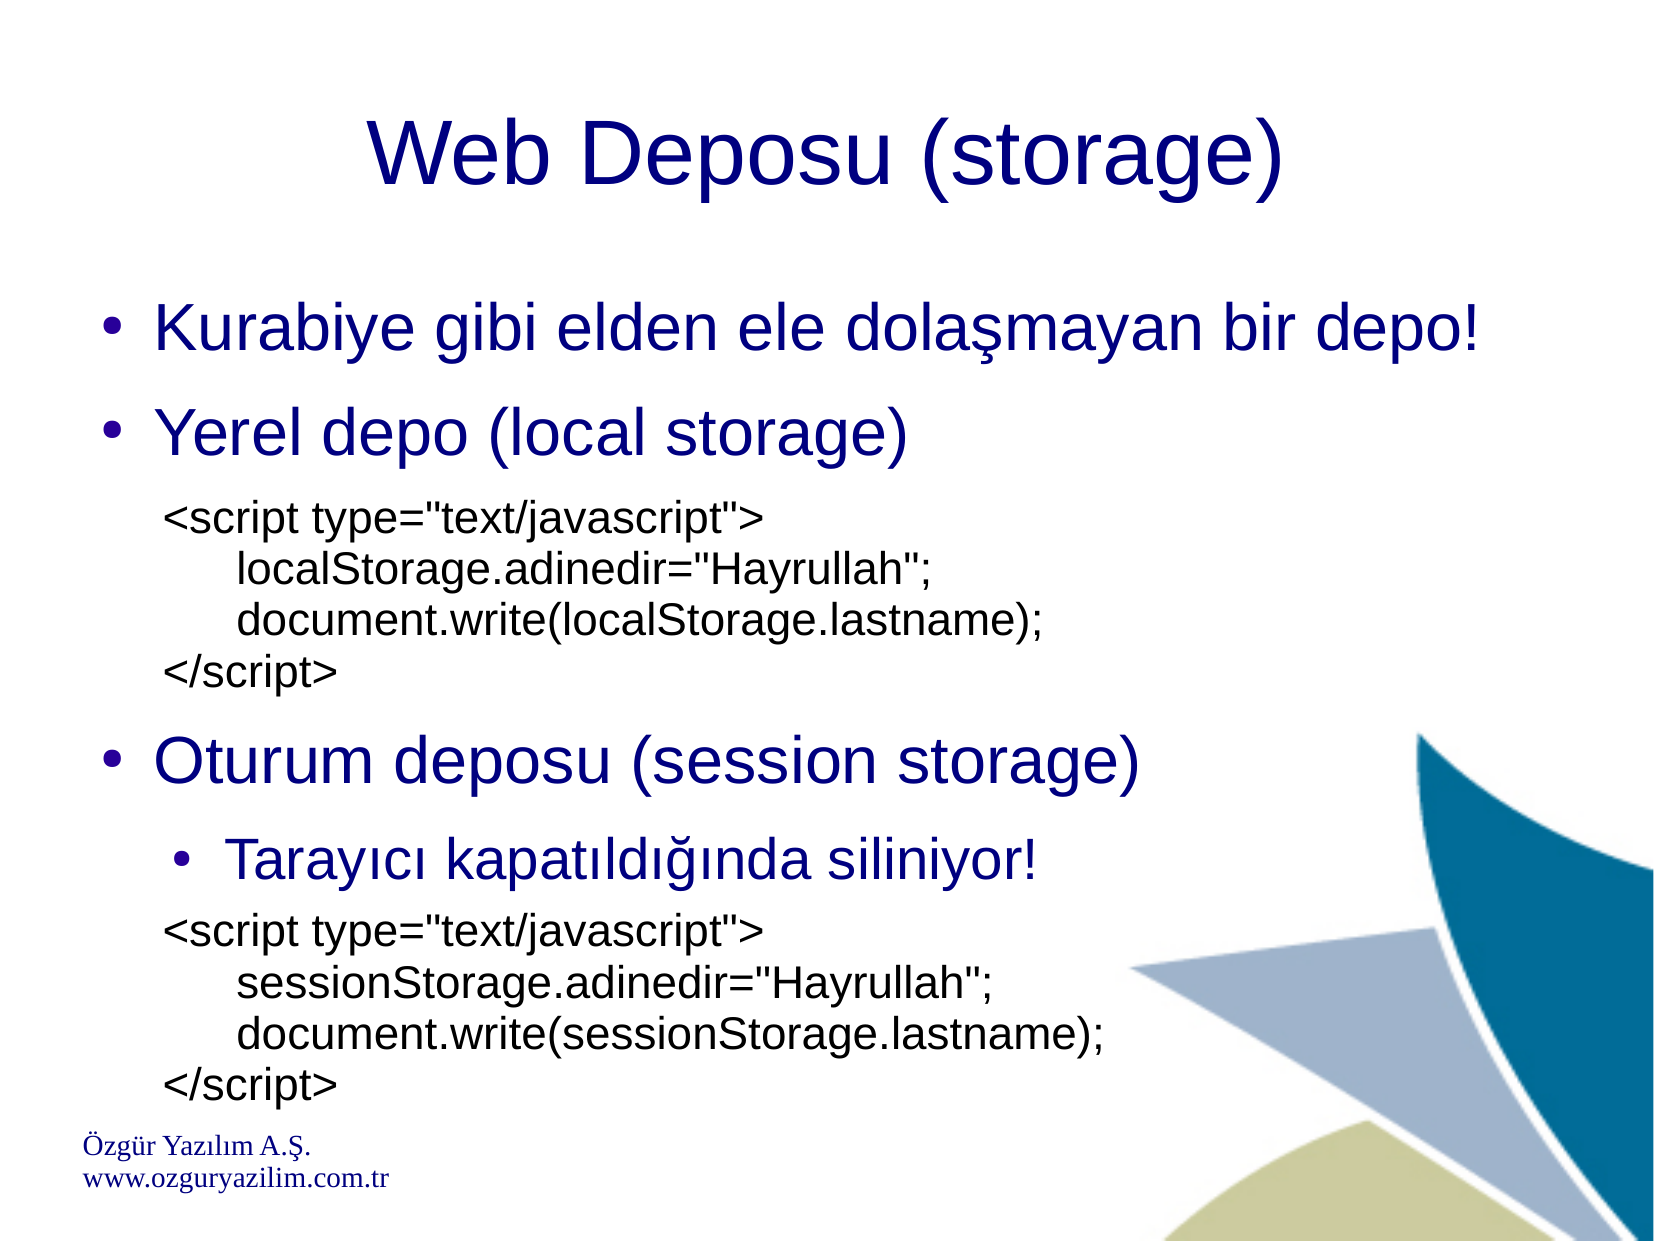

# Web Deposu (storage)
Kurabiye gibi elden ele dolaşmayan bir depo!
Yerel depo (local storage)
Oturum deposu (session storage)
Tarayıcı kapatıldığında siliniyor!
<script type="text/javascript">
	localStorage.adinedir="Hayrullah";
	document.write(localStorage.lastname);
</script>
<script type="text/javascript">
	sessionStorage.adinedir="Hayrullah";
	document.write(sessionStorage.lastname);
</script>